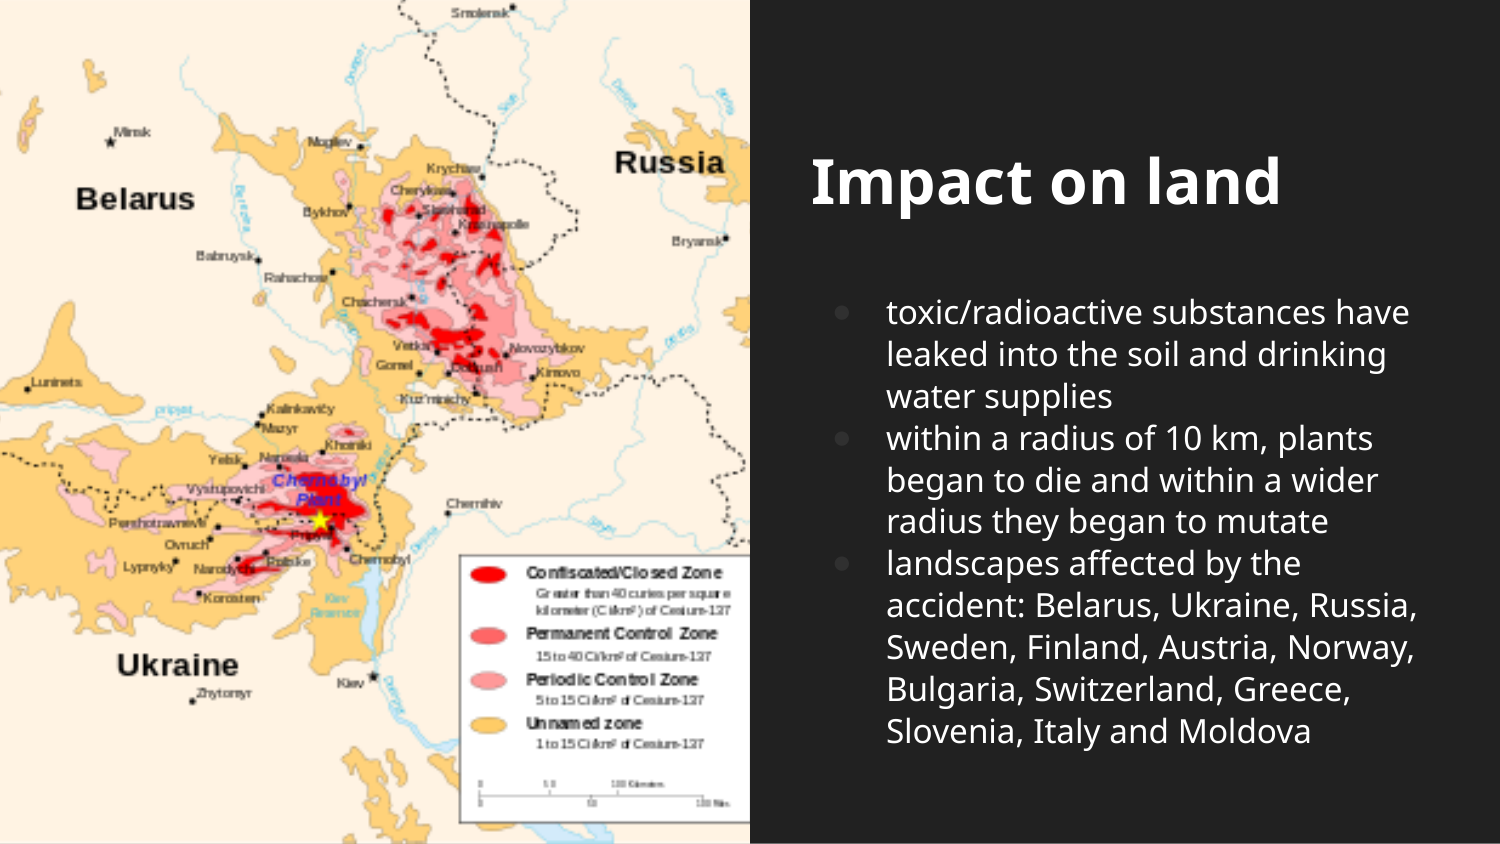

# Impact on land
toxic/radioactive substances have leaked into the soil and drinking water supplies
within a radius of 10 km, plants began to die and within a wider radius they began to mutate
landscapes affected by the accident: Belarus, Ukraine, Russia, Sweden, Finland, Austria, Norway, Bulgaria, Switzerland, Greece, Slovenia, Italy and Moldova